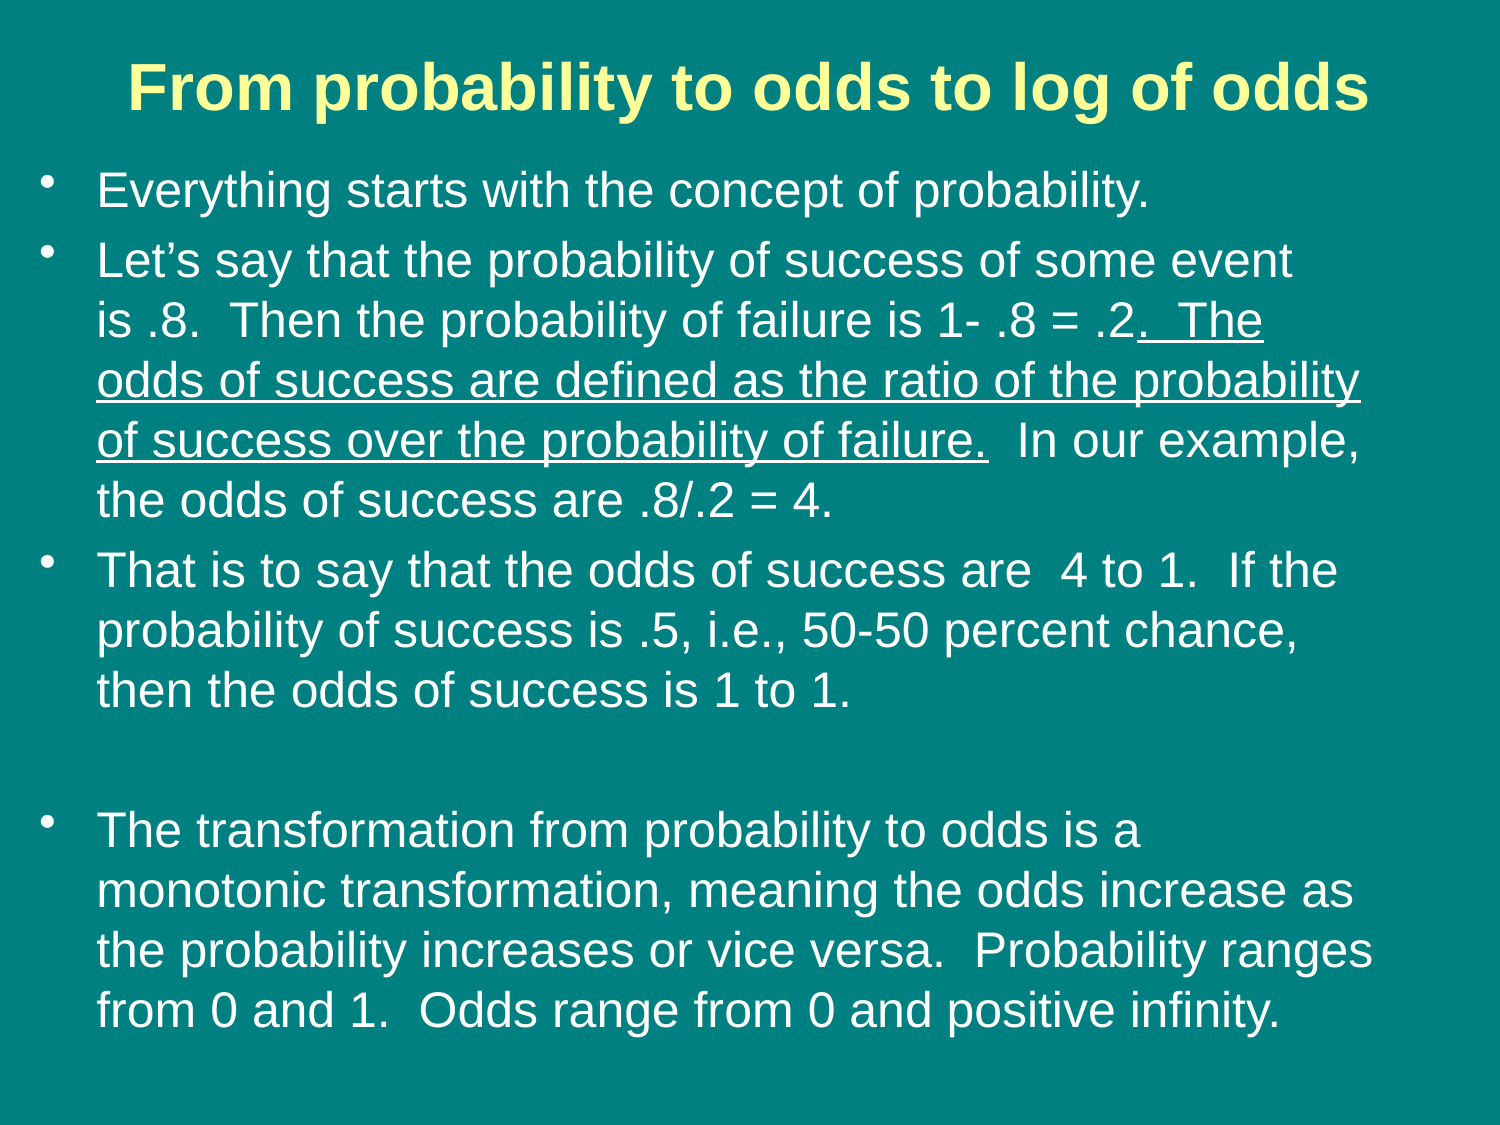

# From probability to odds to log of odds
Everything starts with the concept of probability.
Let’s say that the probability of success of some event is .8. Then the probability of failure is 1- .8 = .2. The odds of success are defined as the ratio of the probability of success over the probability of failure. In our example, the odds of success are .8/.2 = 4.
That is to say that the odds of success are 4 to 1. If the probability of success is .5, i.e., 50-50 percent chance, then the odds of success is 1 to 1.
The transformation from probability to odds is a monotonic transformation, meaning the odds increase as the probability increases or vice versa. Probability ranges from 0 and 1. Odds range from 0 and positive infinity.